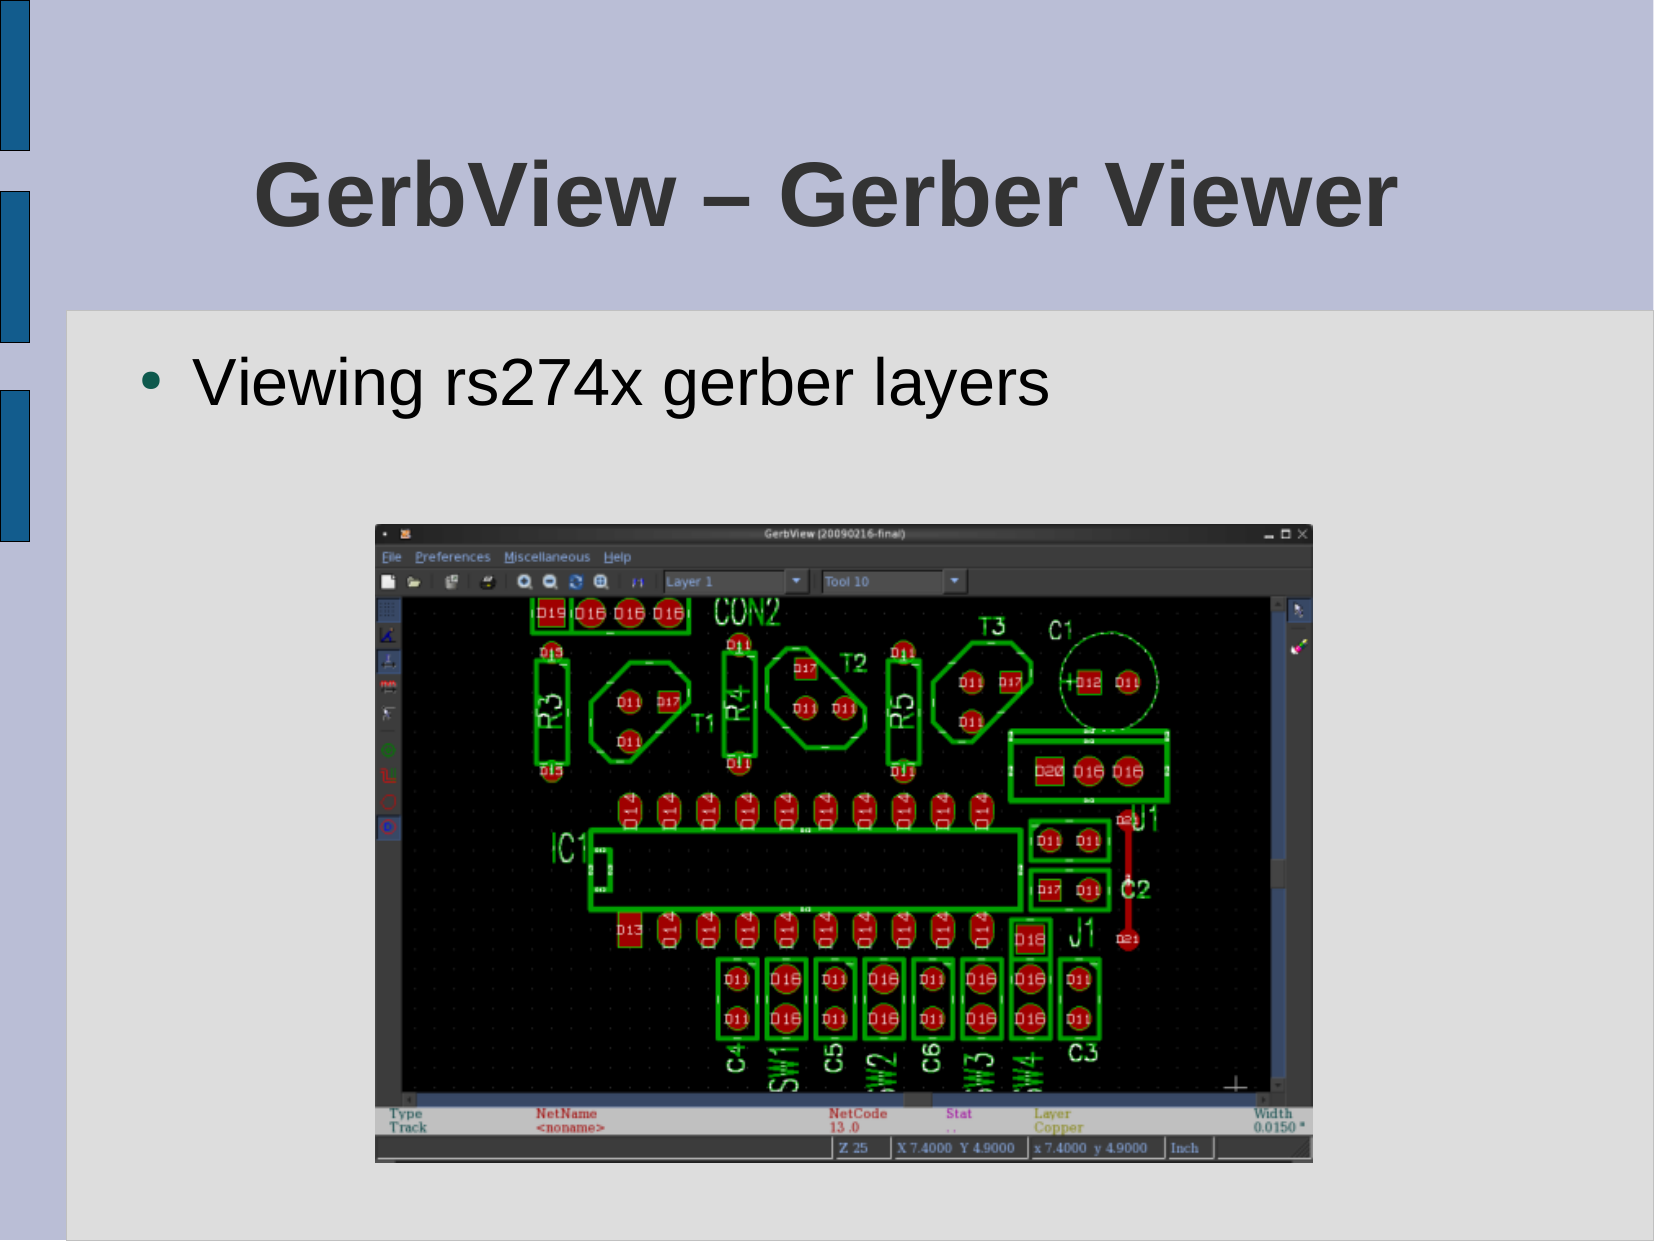

# GerbView – Gerber Viewer
Viewing rs274x gerber layers